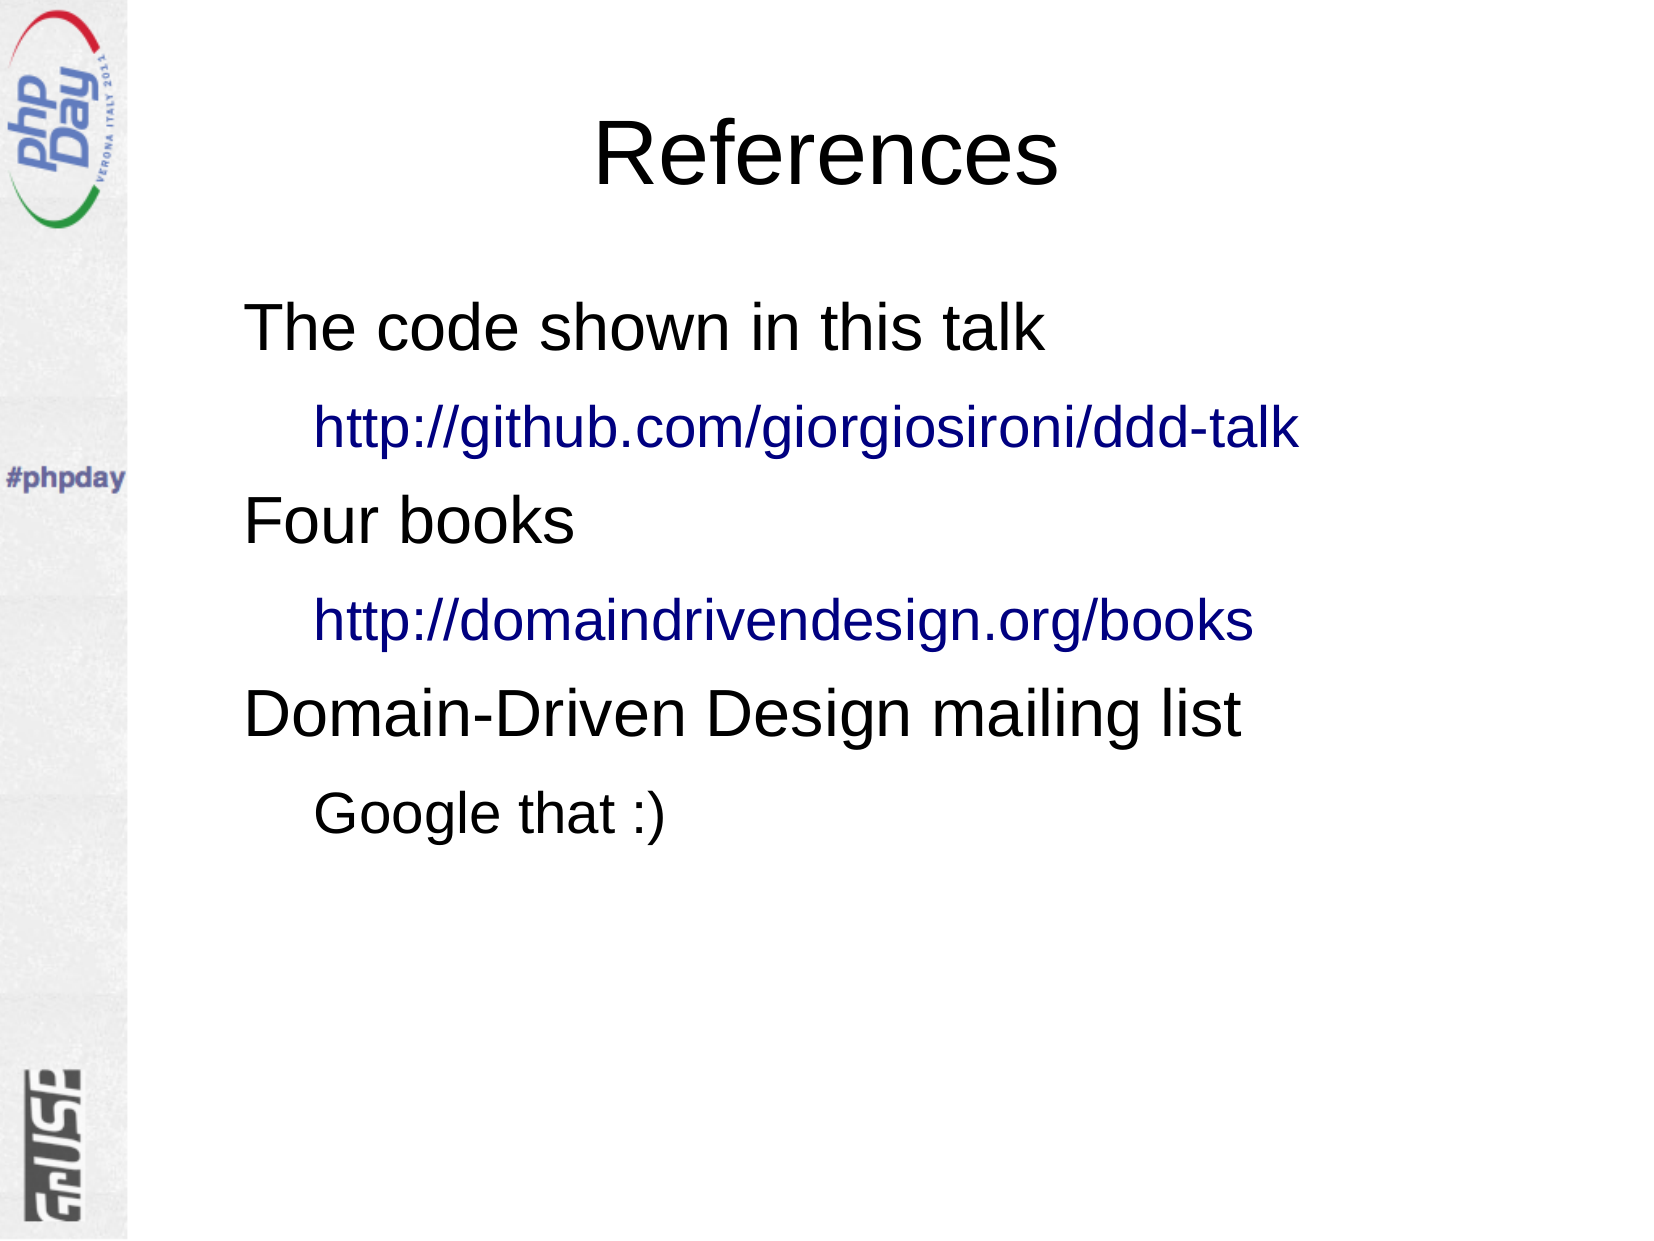

# References
The code shown in this talk
http://github.com/giorgiosironi/ddd-talk
Four books
http://domaindrivendesign.org/books
Domain-Driven Design mailing list
Google that :)